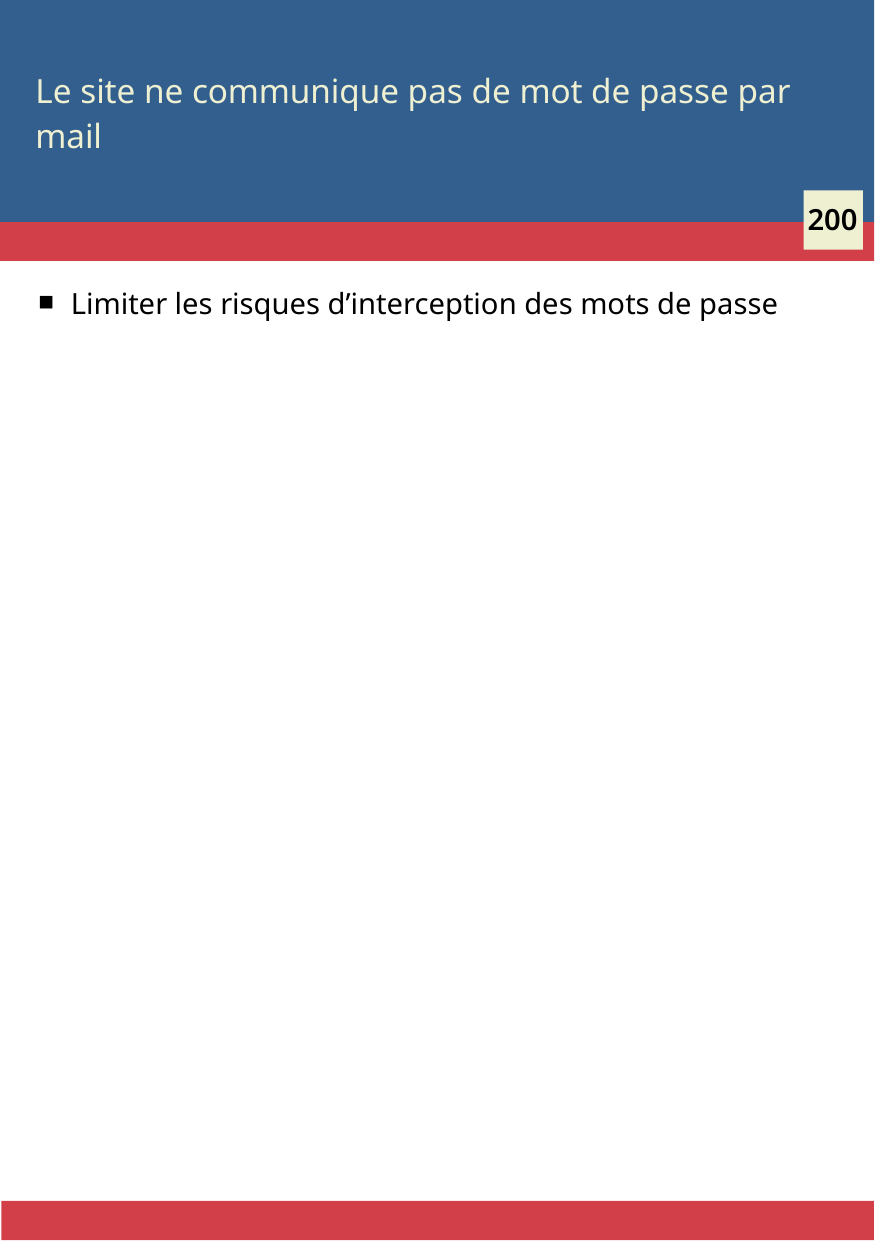

# Le site ne communique pas de mot de passe par mail
200
Limiter les risques d’interception des mots de passe